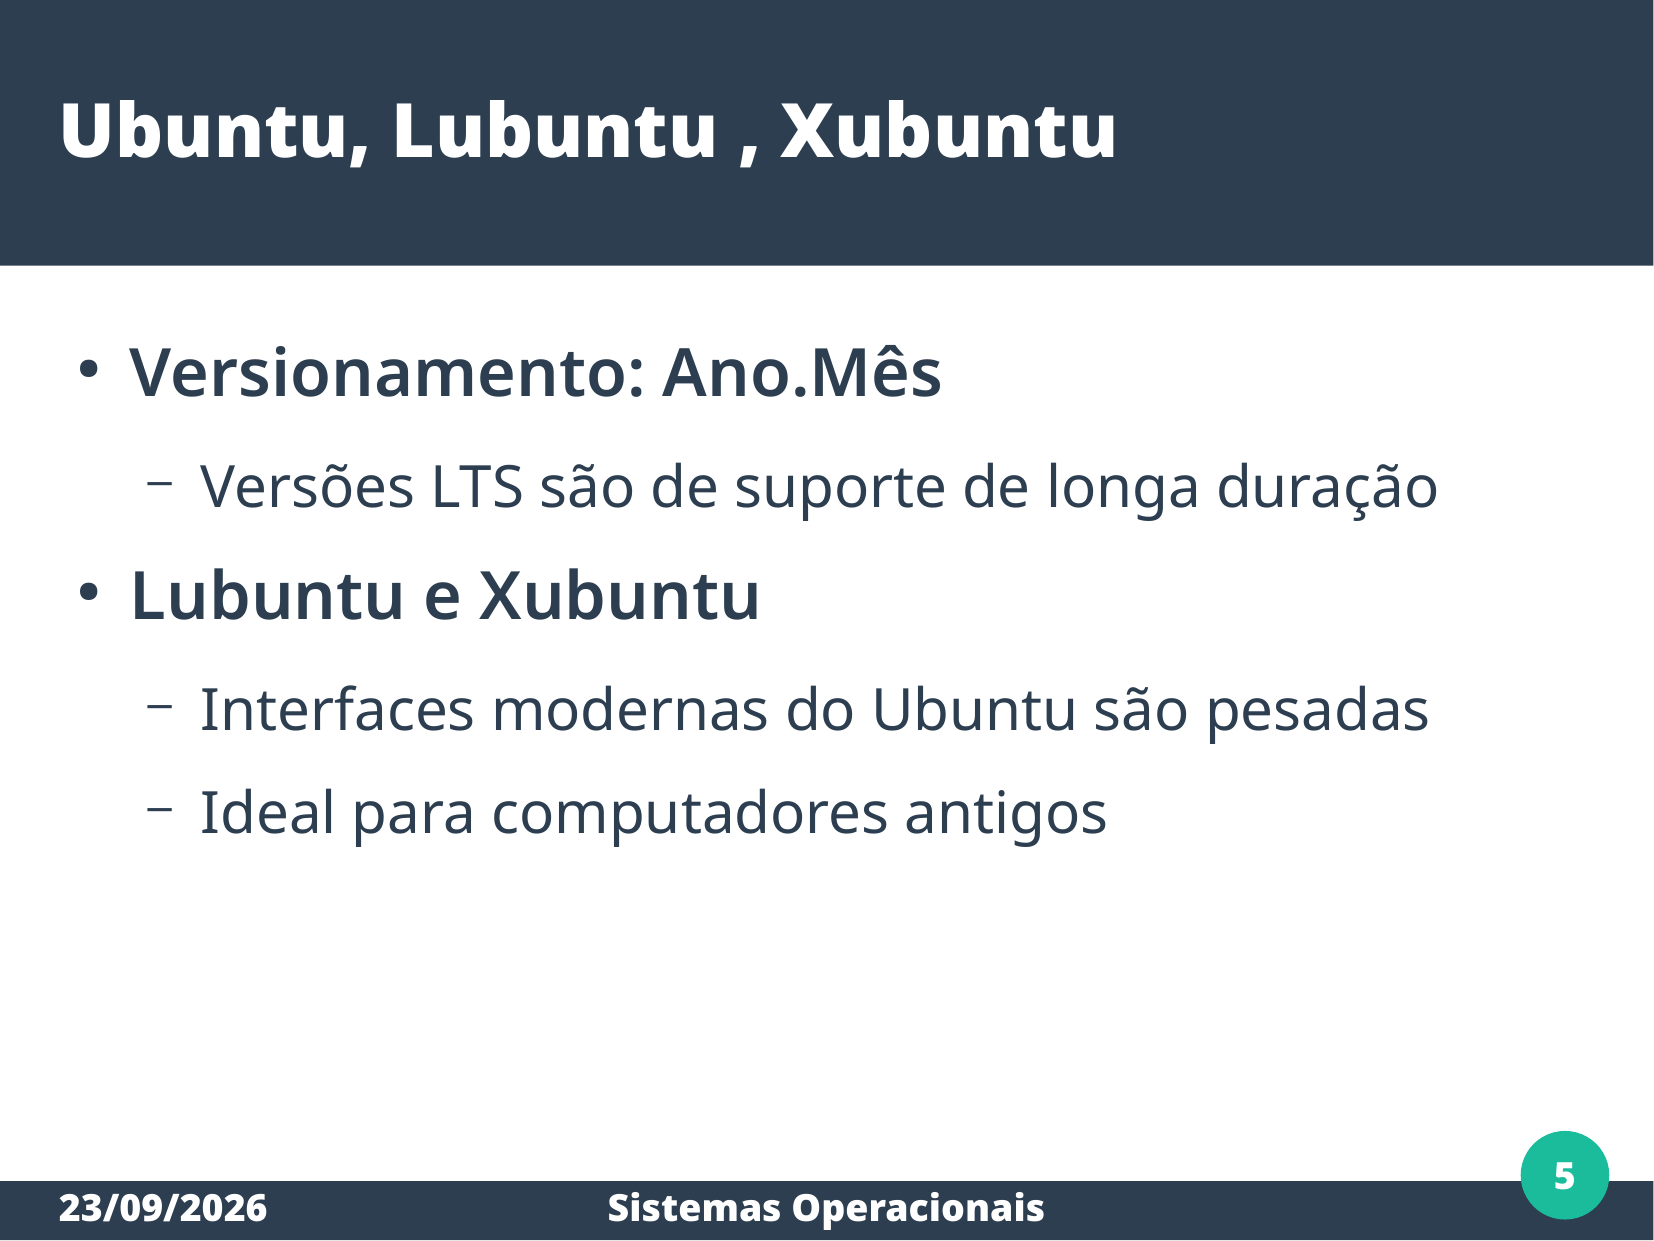

# Ubuntu, Lubuntu , Xubuntu
Versionamento: Ano.Mês
Versões LTS são de suporte de longa duração
Lubuntu e Xubuntu
Interfaces modernas do Ubuntu são pesadas
Ideal para computadores antigos
5
Sistemas Operacionais